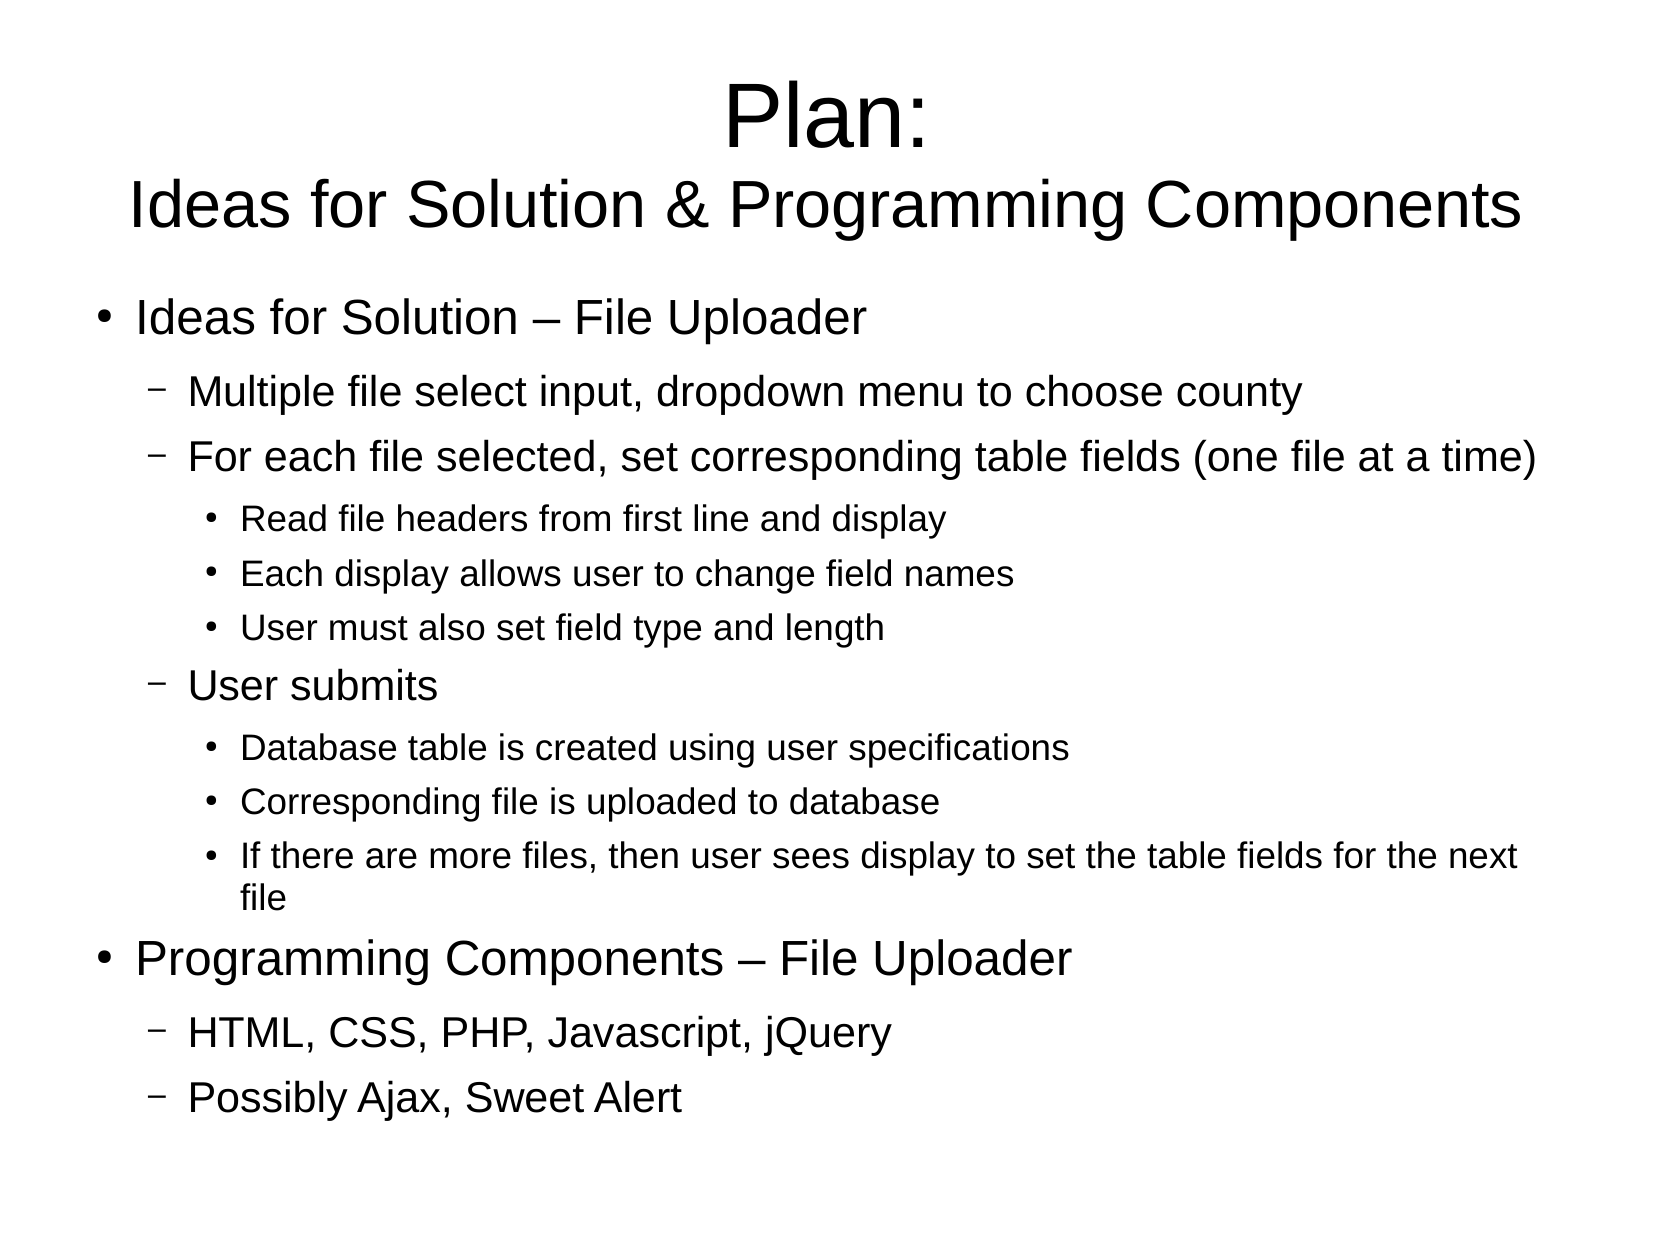

# Plan: Ideas for Solution & Programming Components
Ideas for Solution – File Uploader
Multiple file select input, dropdown menu to choose county
For each file selected, set corresponding table fields (one file at a time)
Read file headers from first line and display
Each display allows user to change field names
User must also set field type and length
User submits
Database table is created using user specifications
Corresponding file is uploaded to database
If there are more files, then user sees display to set the table fields for the next file
Programming Components – File Uploader
HTML, CSS, PHP, Javascript, jQuery
Possibly Ajax, Sweet Alert